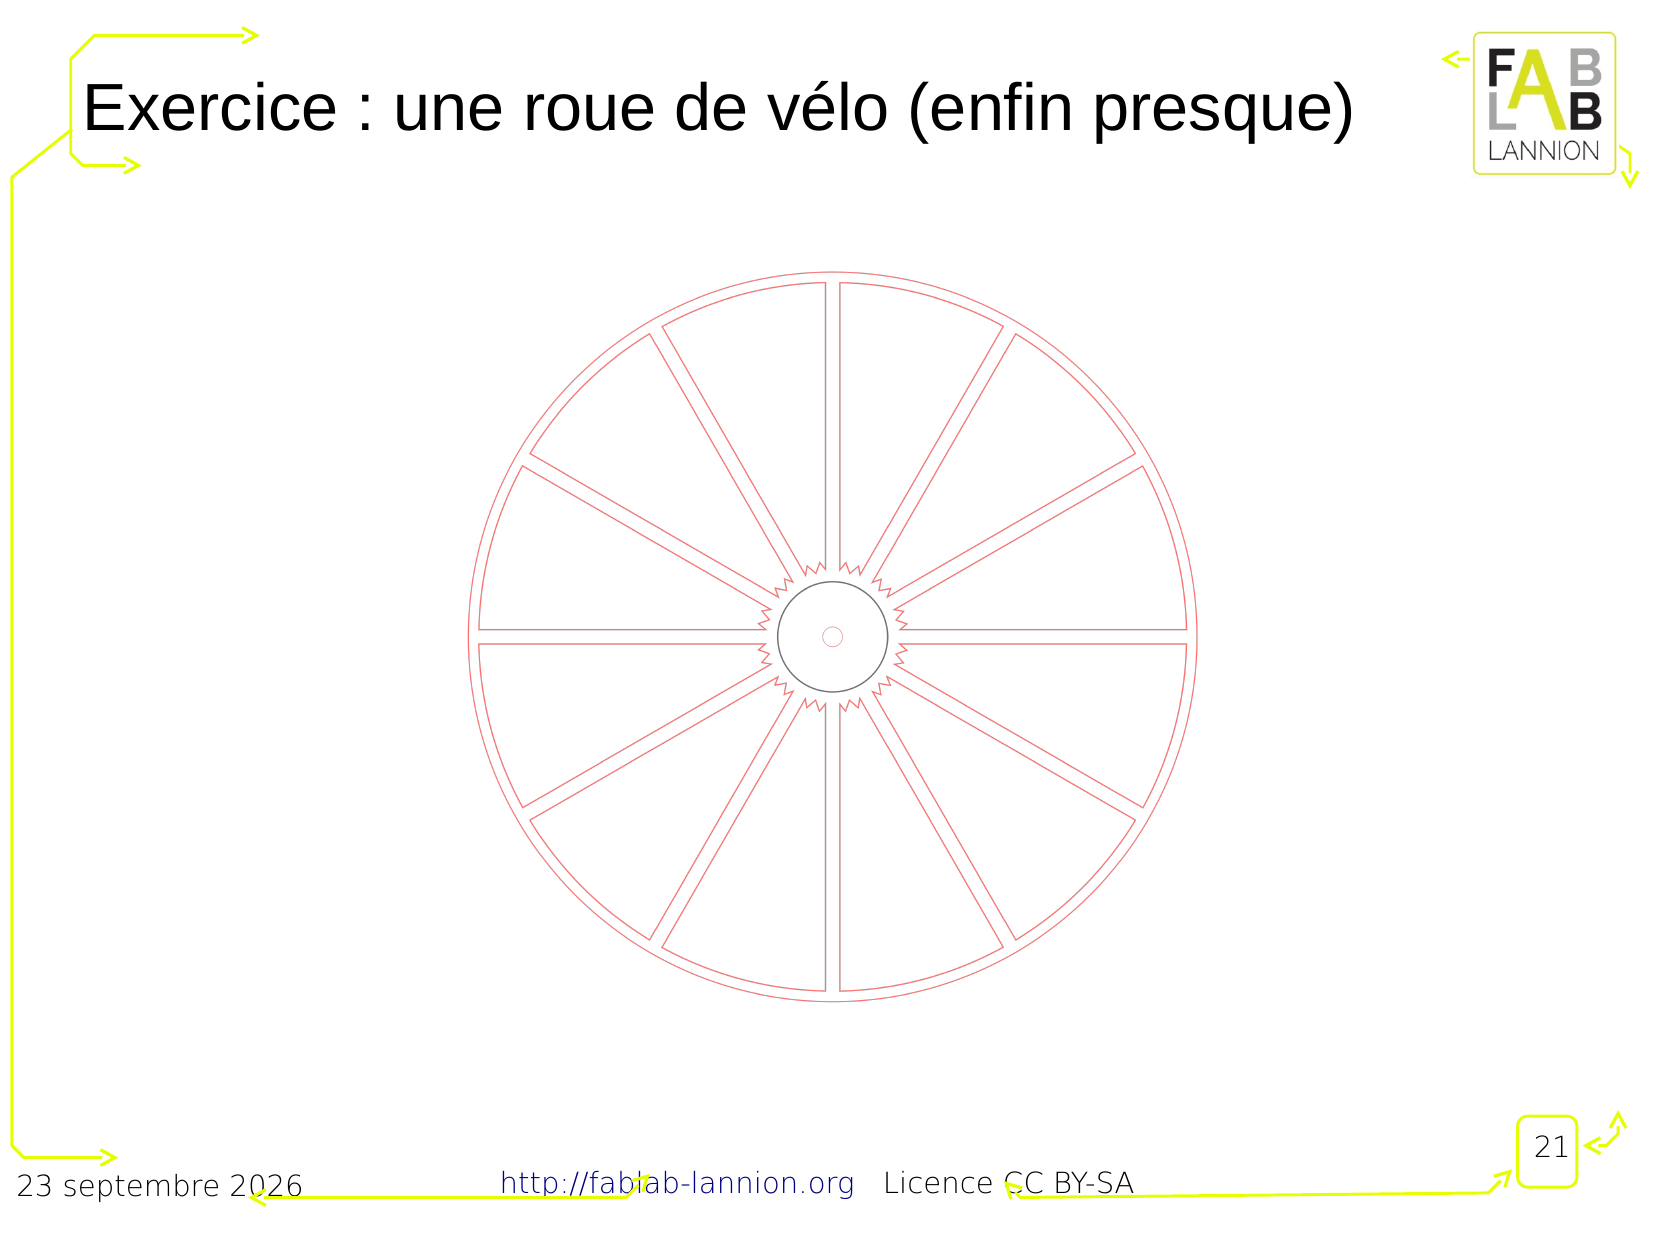

# Exercice : une roue de vélo (enfin presque)
21